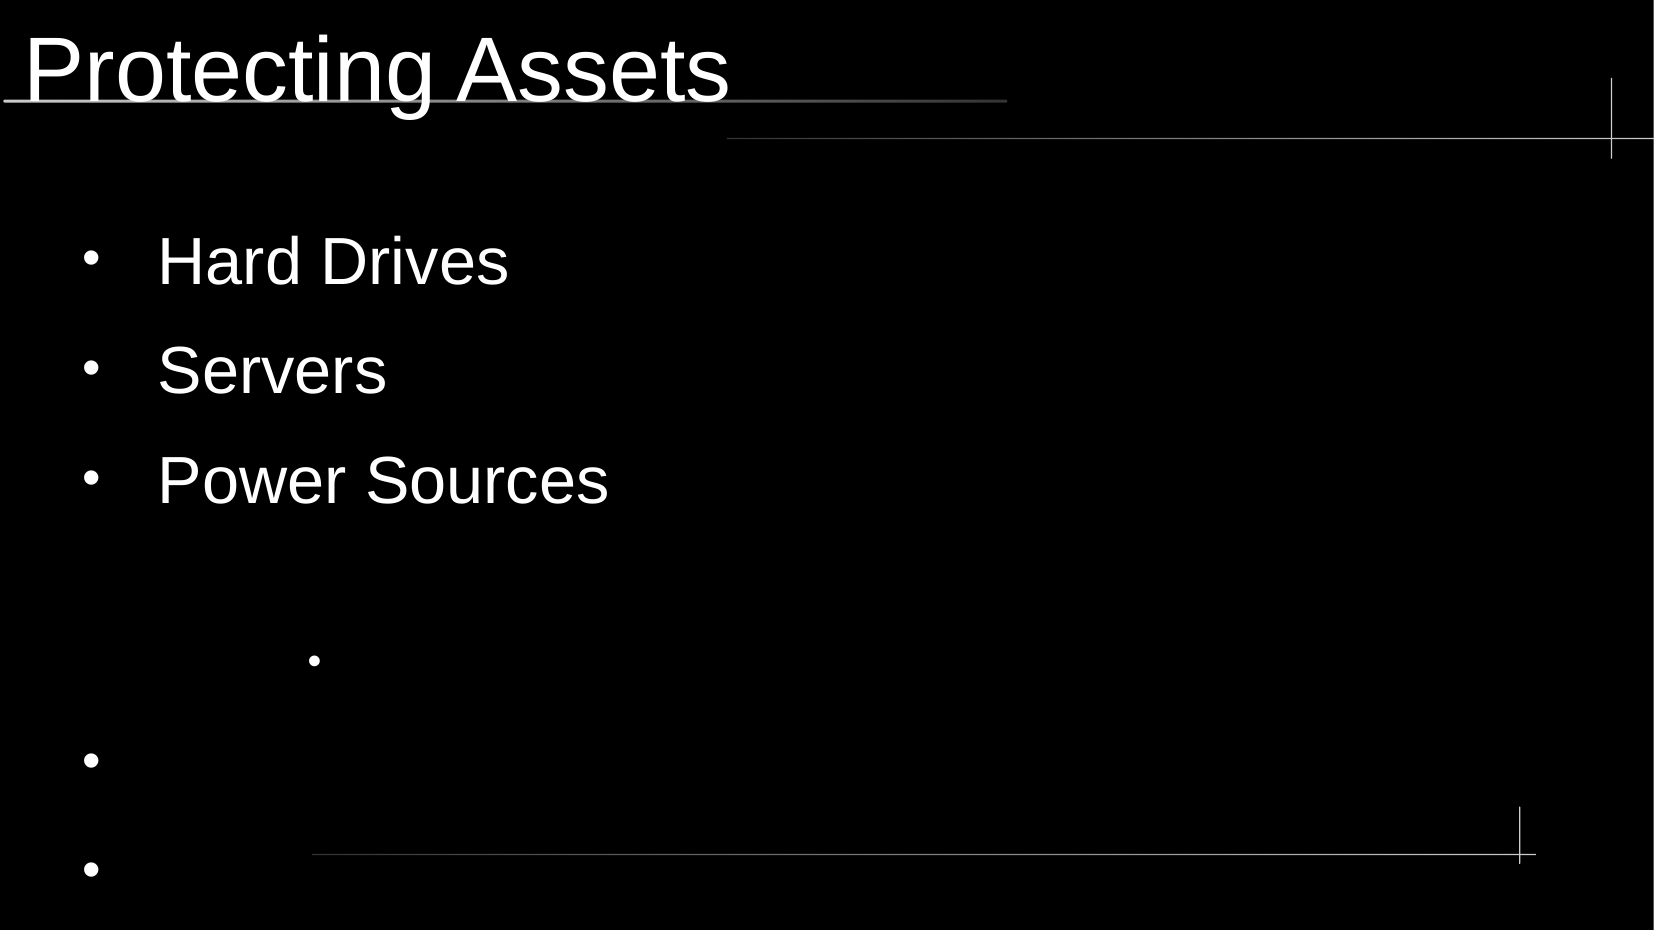

# Protecting Assets
Hard Drives
Servers
Power Sources